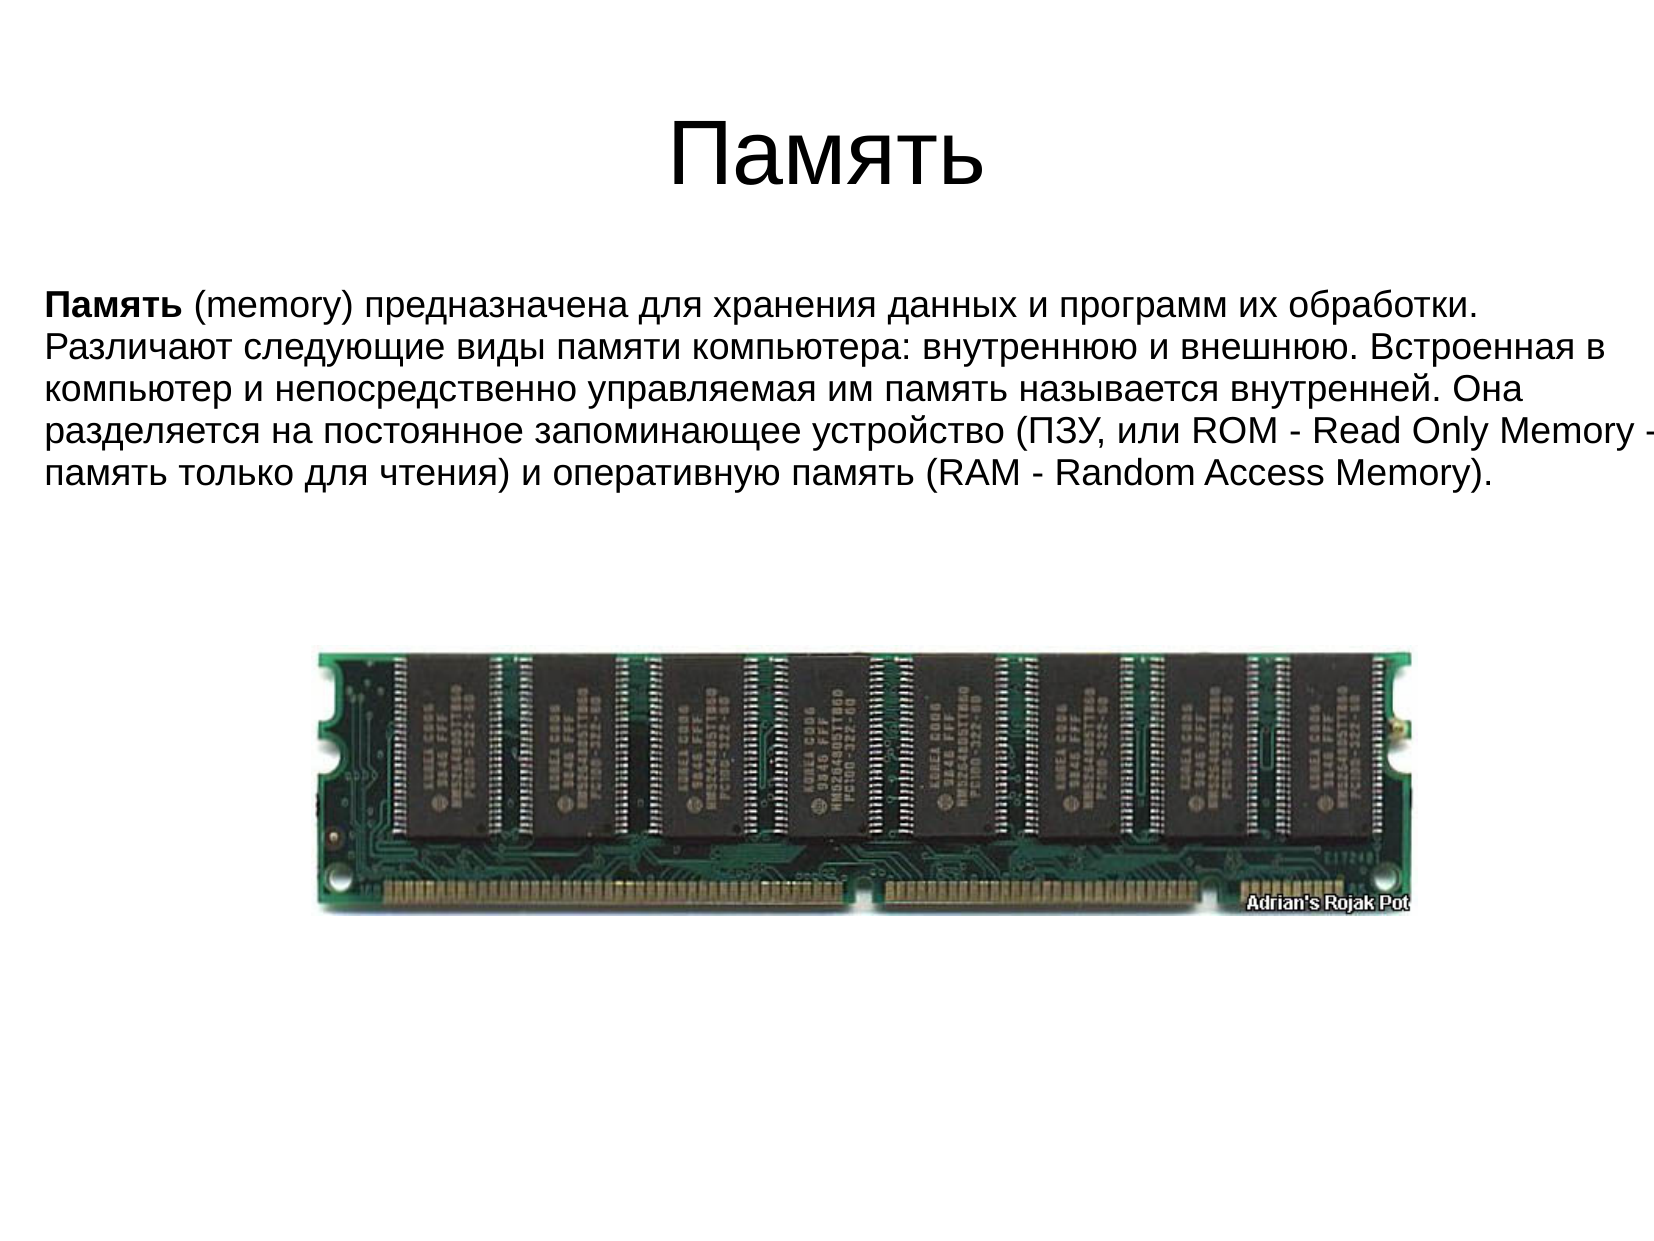

# Память
Память (memory) предназначена для хранения данных и программ их обработки. Различают следующие виды памяти компьютера: внутреннюю и внешнюю. Встроенная в компьютер и непосредственно управляемая им память называется внутренней. Она разделяется на постоянное запоминающее устройство (ПЗУ, или ROM - Read Only Memory - память только для чтения) и оперативную память (RAM - Random Access Memory).